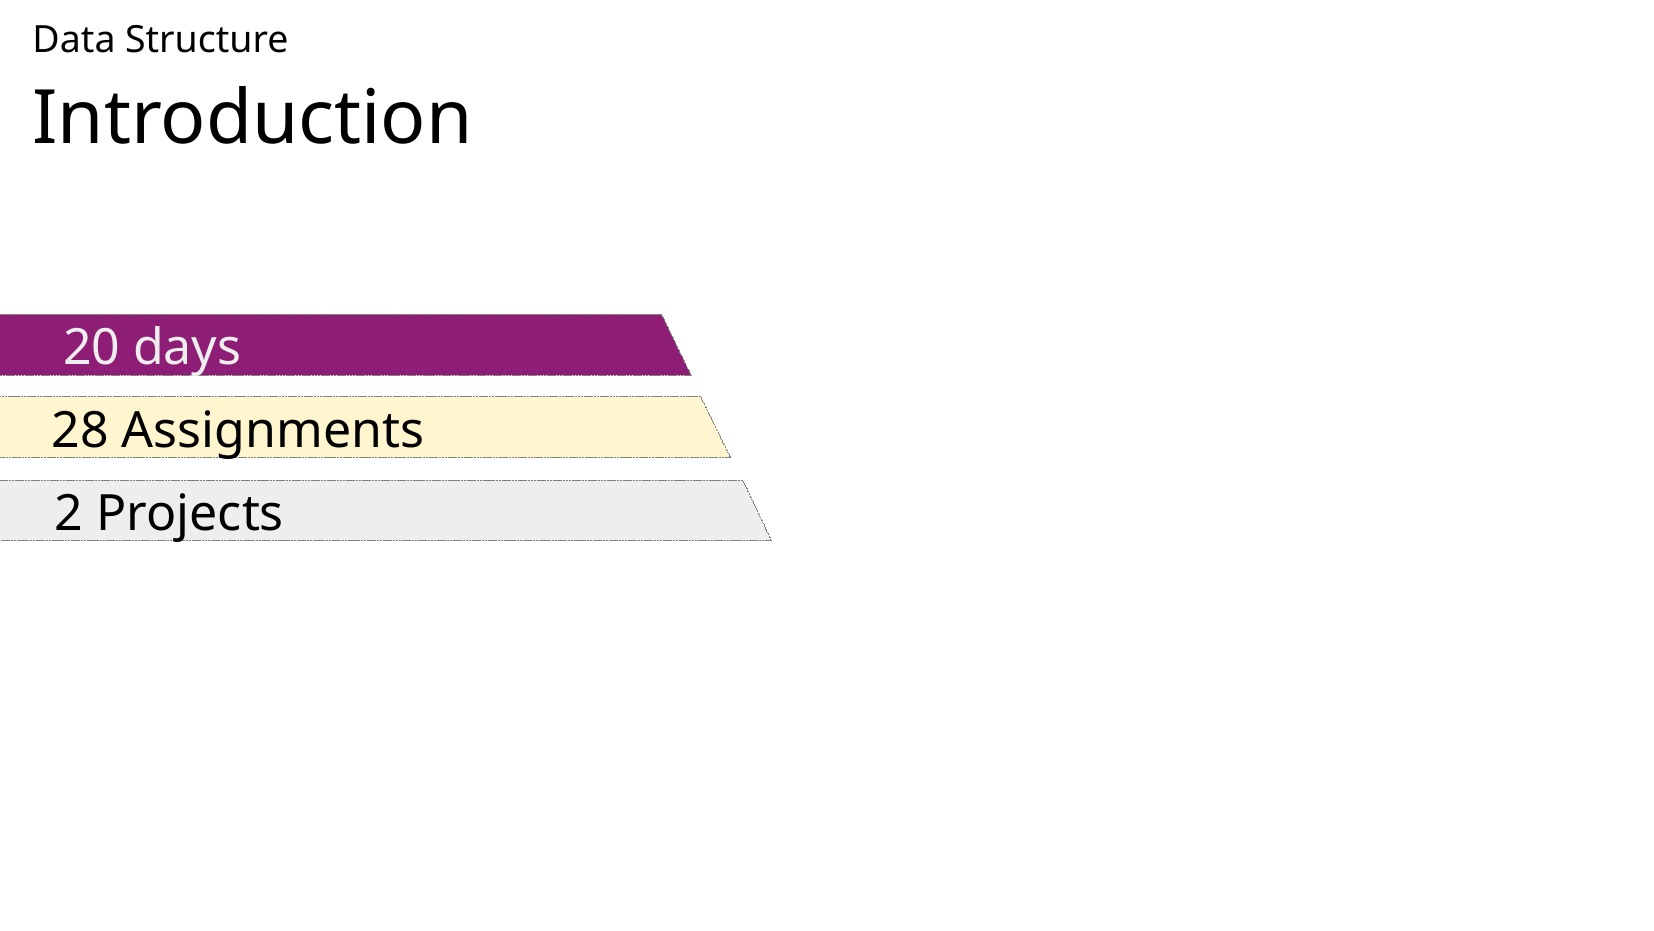

# Data Structure Introduction
	 20 days
	28 Assignments
	2 Projects